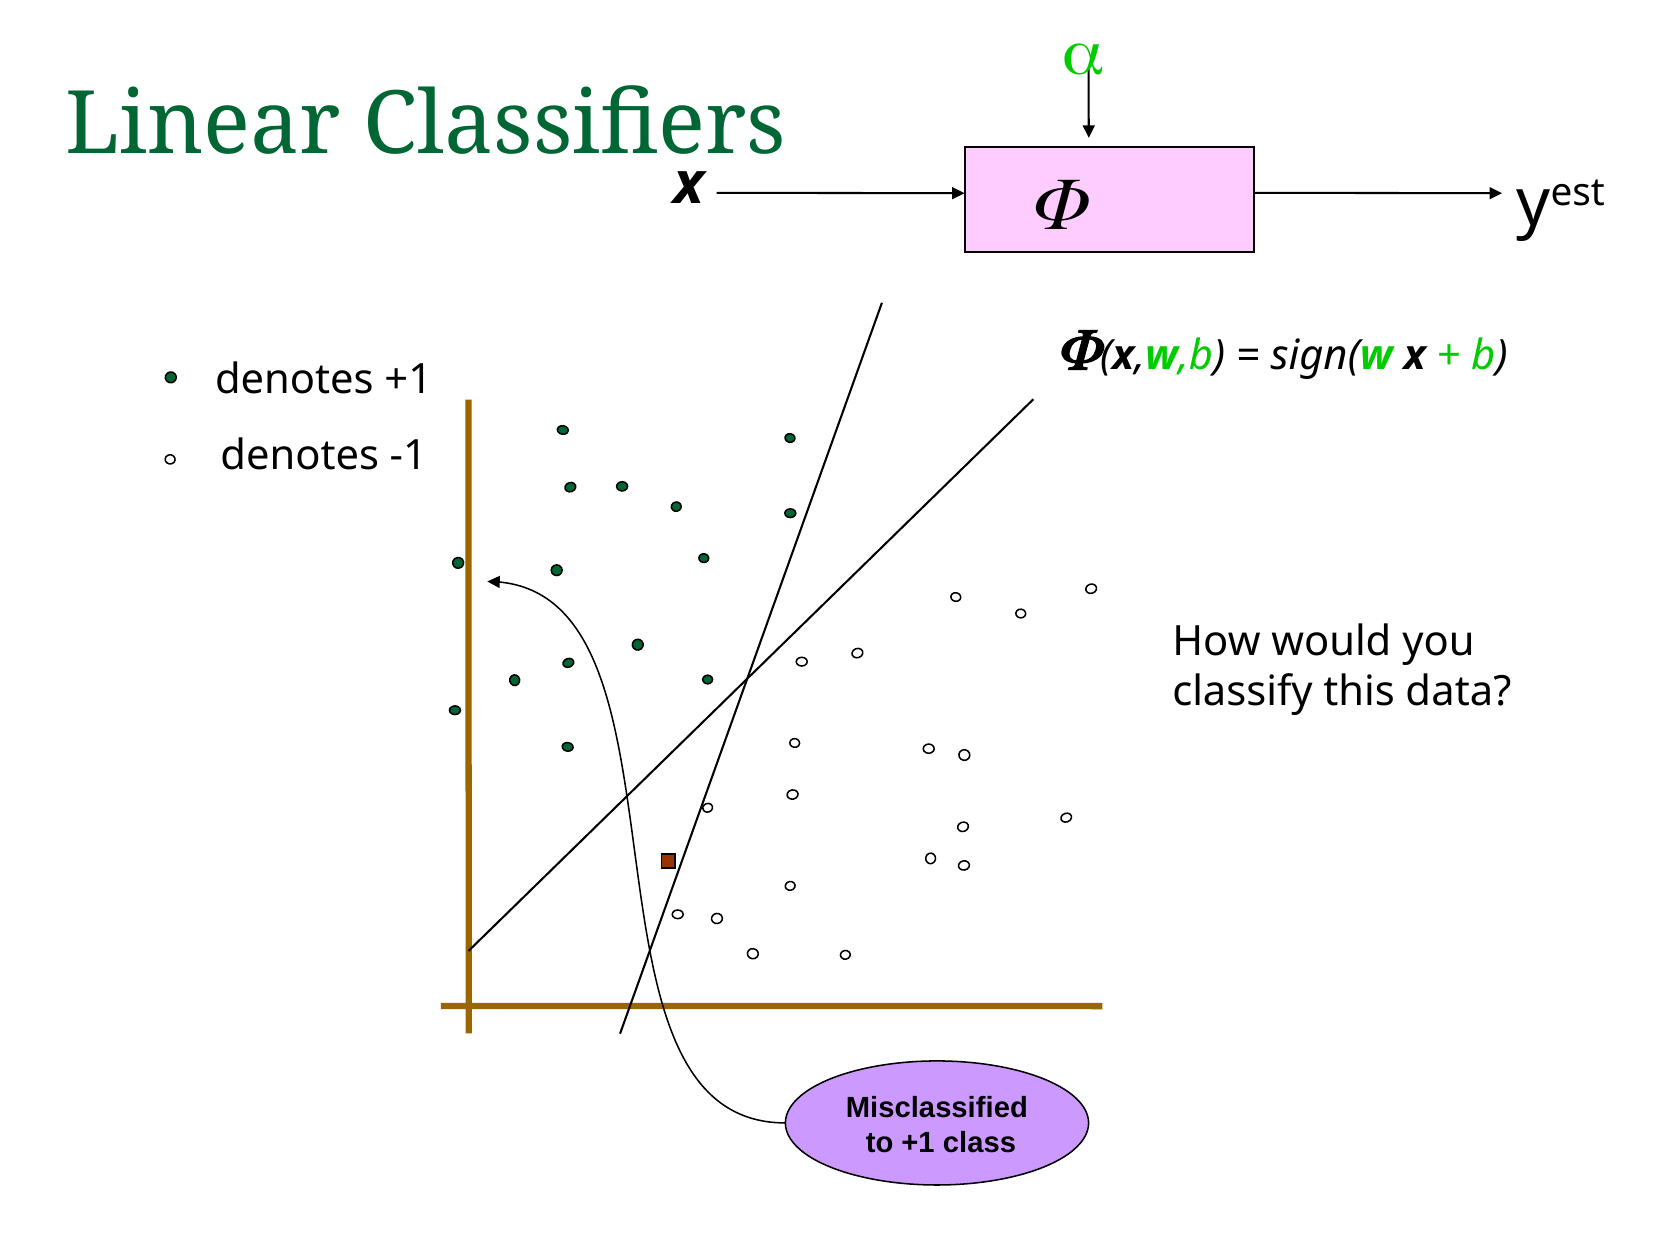


 Linear Classifiers
x
F
yest
F(x,w,b) = sign(w x + b)
denotes +1
denotes -1
How would you classify this data?
Misclassified
 to +1 class